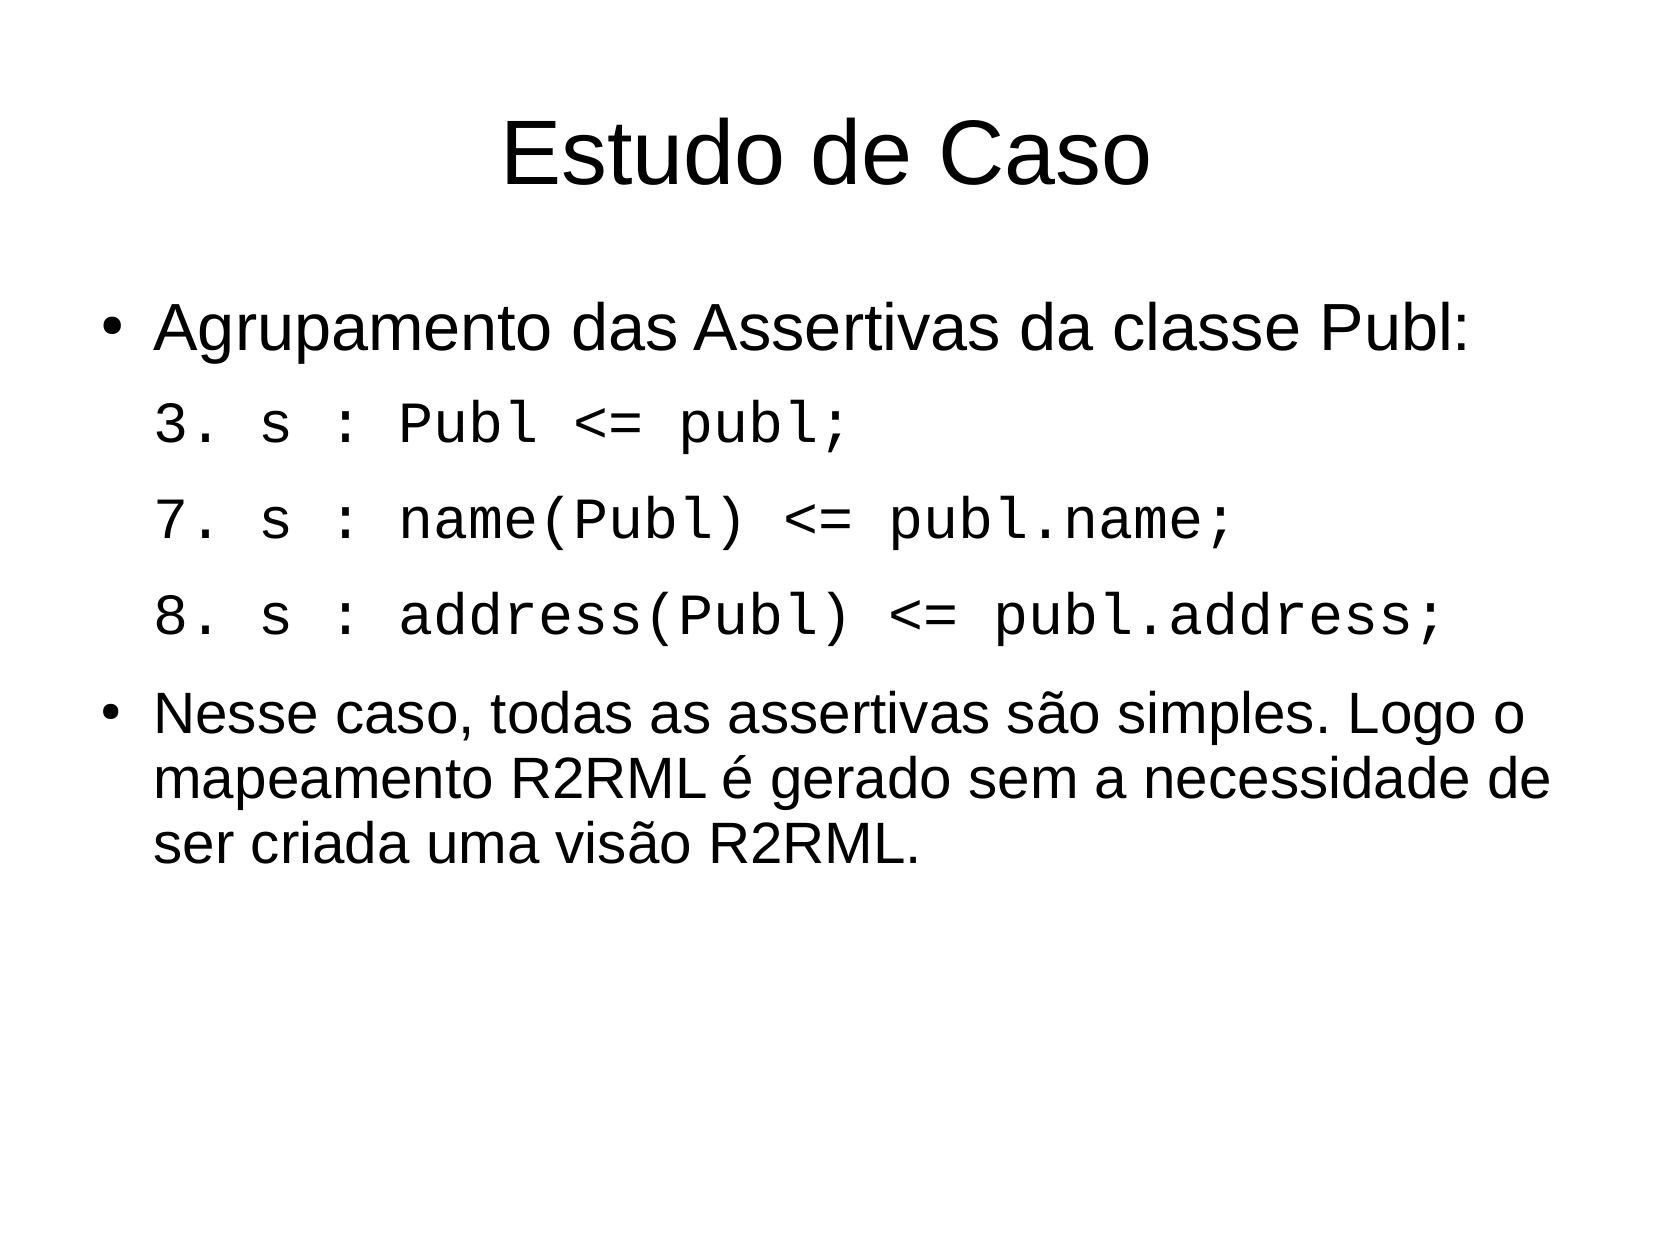

# Estudo de Caso
Agrupamento das Assertivas da classe Publ:
3. s : Publ <= publ;
7. s : name(Publ) <= publ.name;
8. s : address(Publ) <= publ.address;
Nesse caso, todas as assertivas são simples. Logo o mapeamento R2RML é gerado sem a necessidade de ser criada uma visão R2RML.